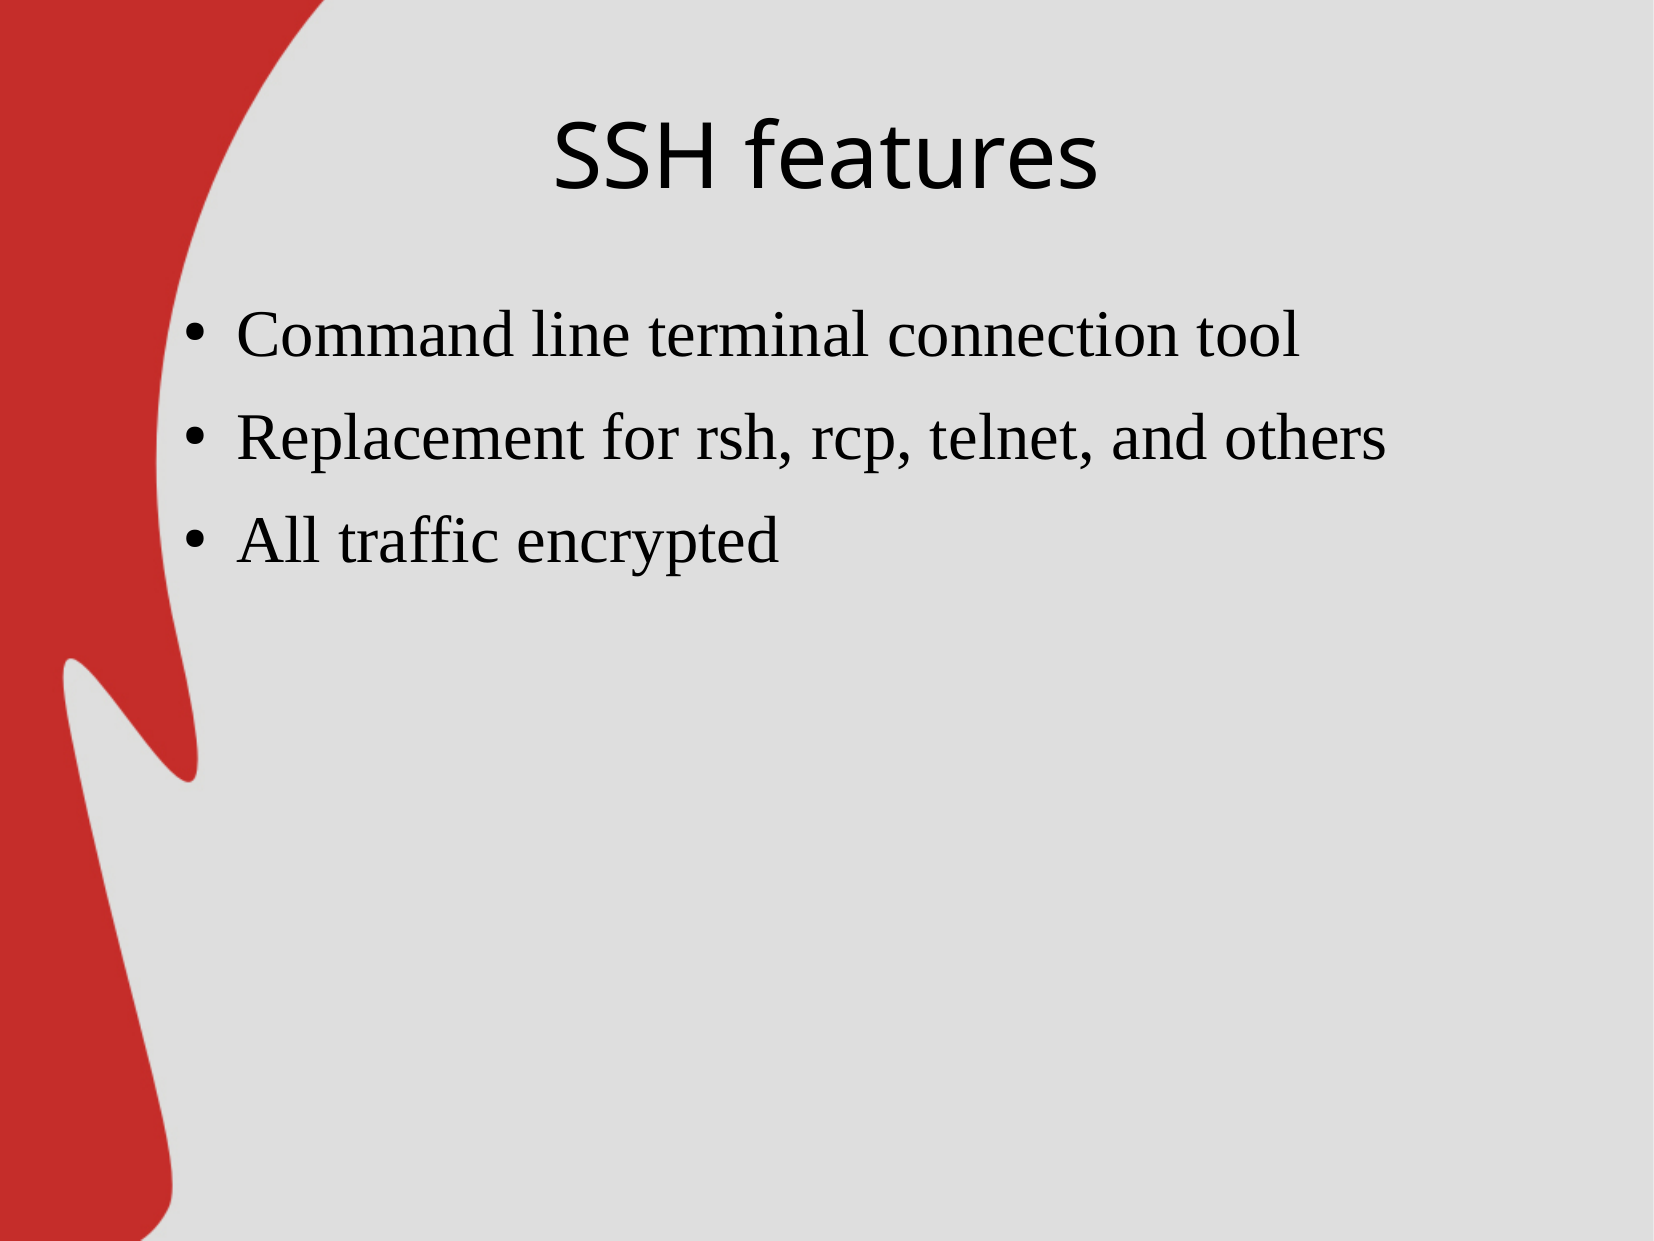

# SSH features
Command line terminal connection tool
Replacement for rsh, rcp, telnet, and others
All traffic encrypted